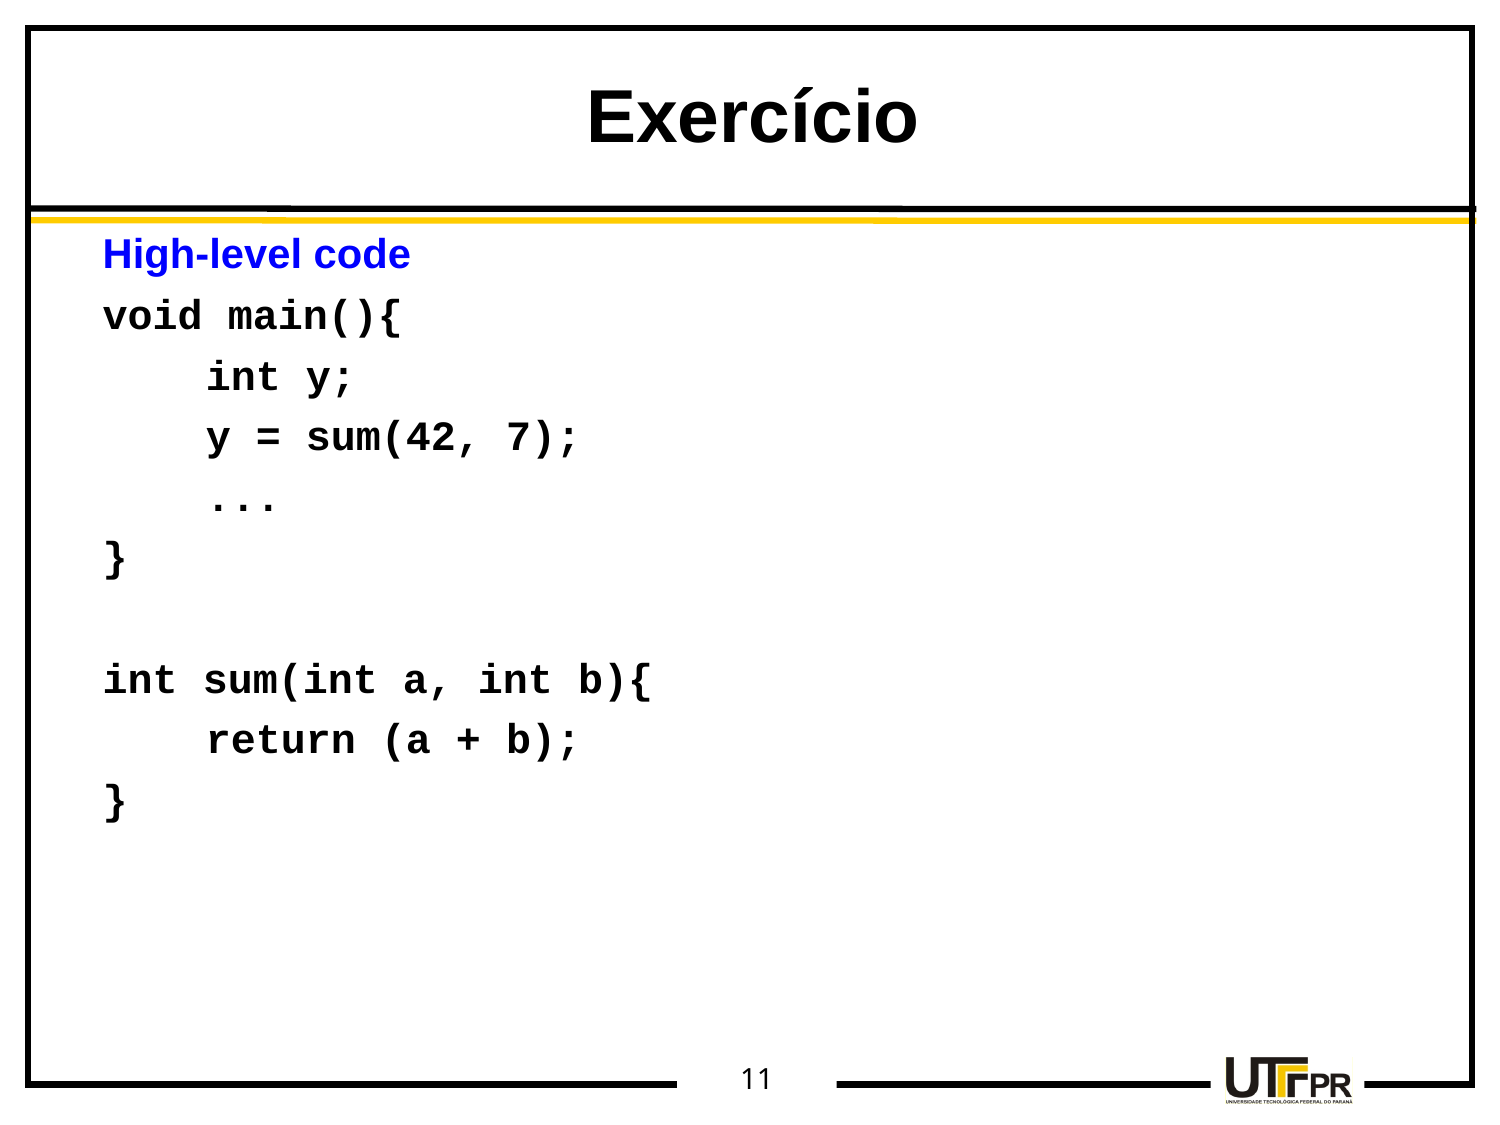

Exercício
# High-level code
	void main(){
 	 	int y;
 	y = sum(42, 7);
 	...
	}
	int sum(int a, int b){
 	return (a + b);
	}